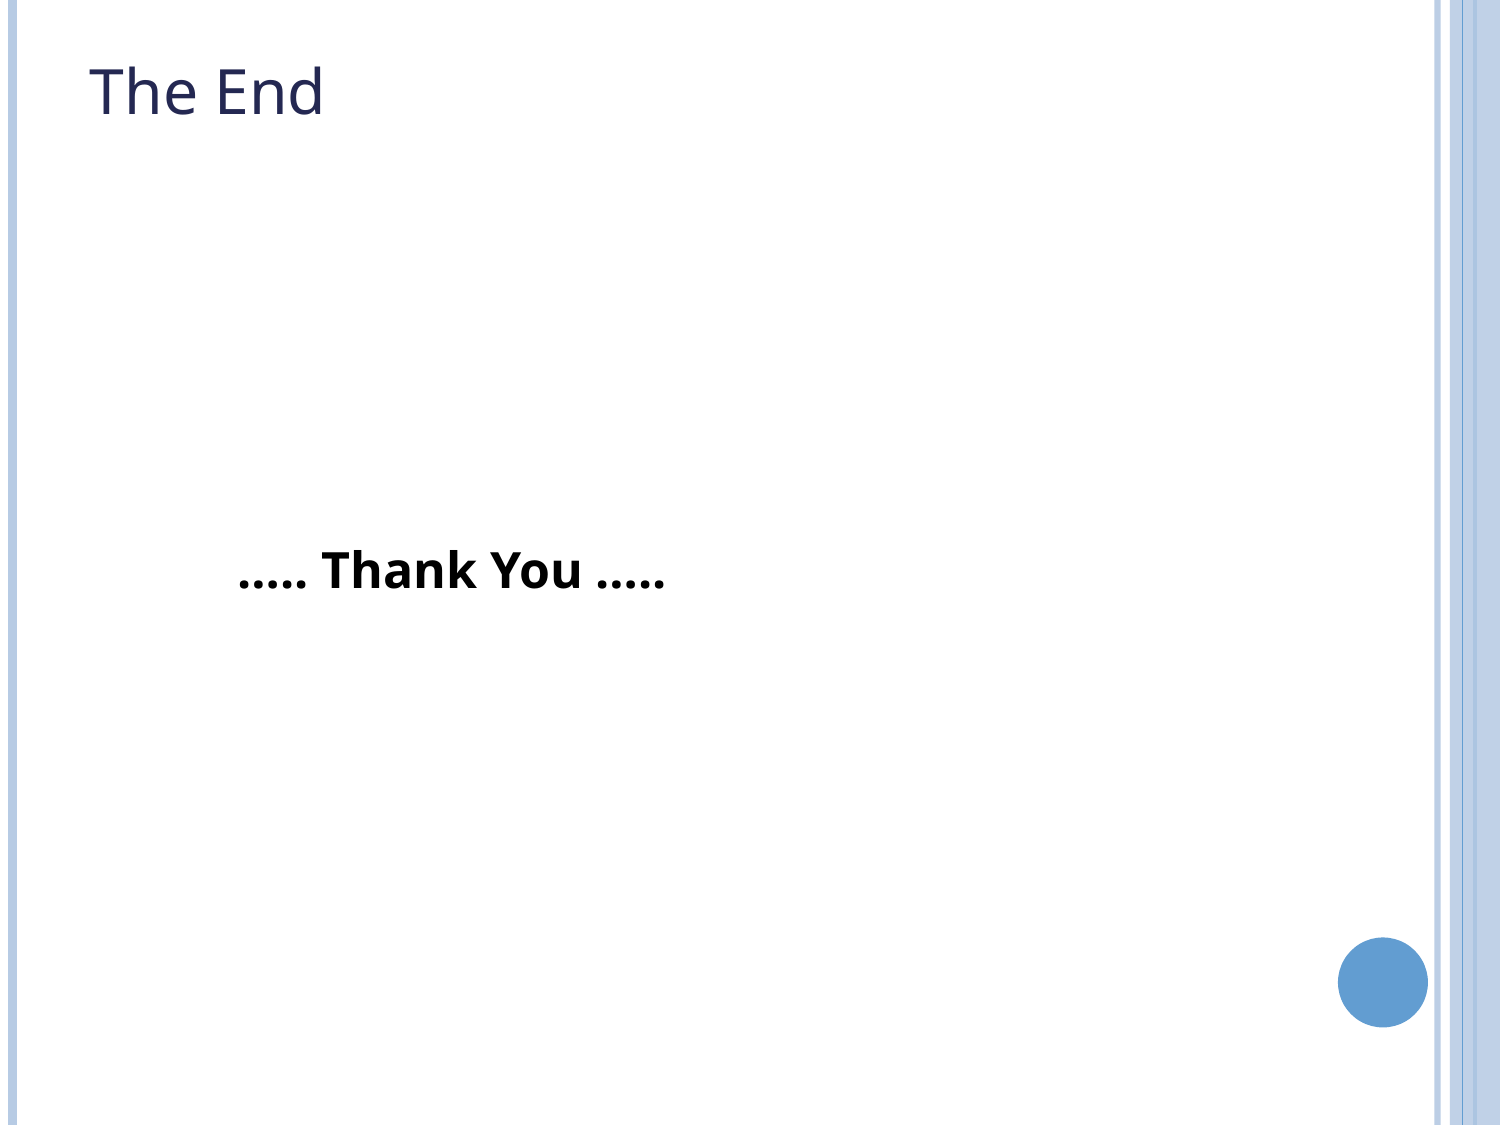

# The End
		….. Thank You …..